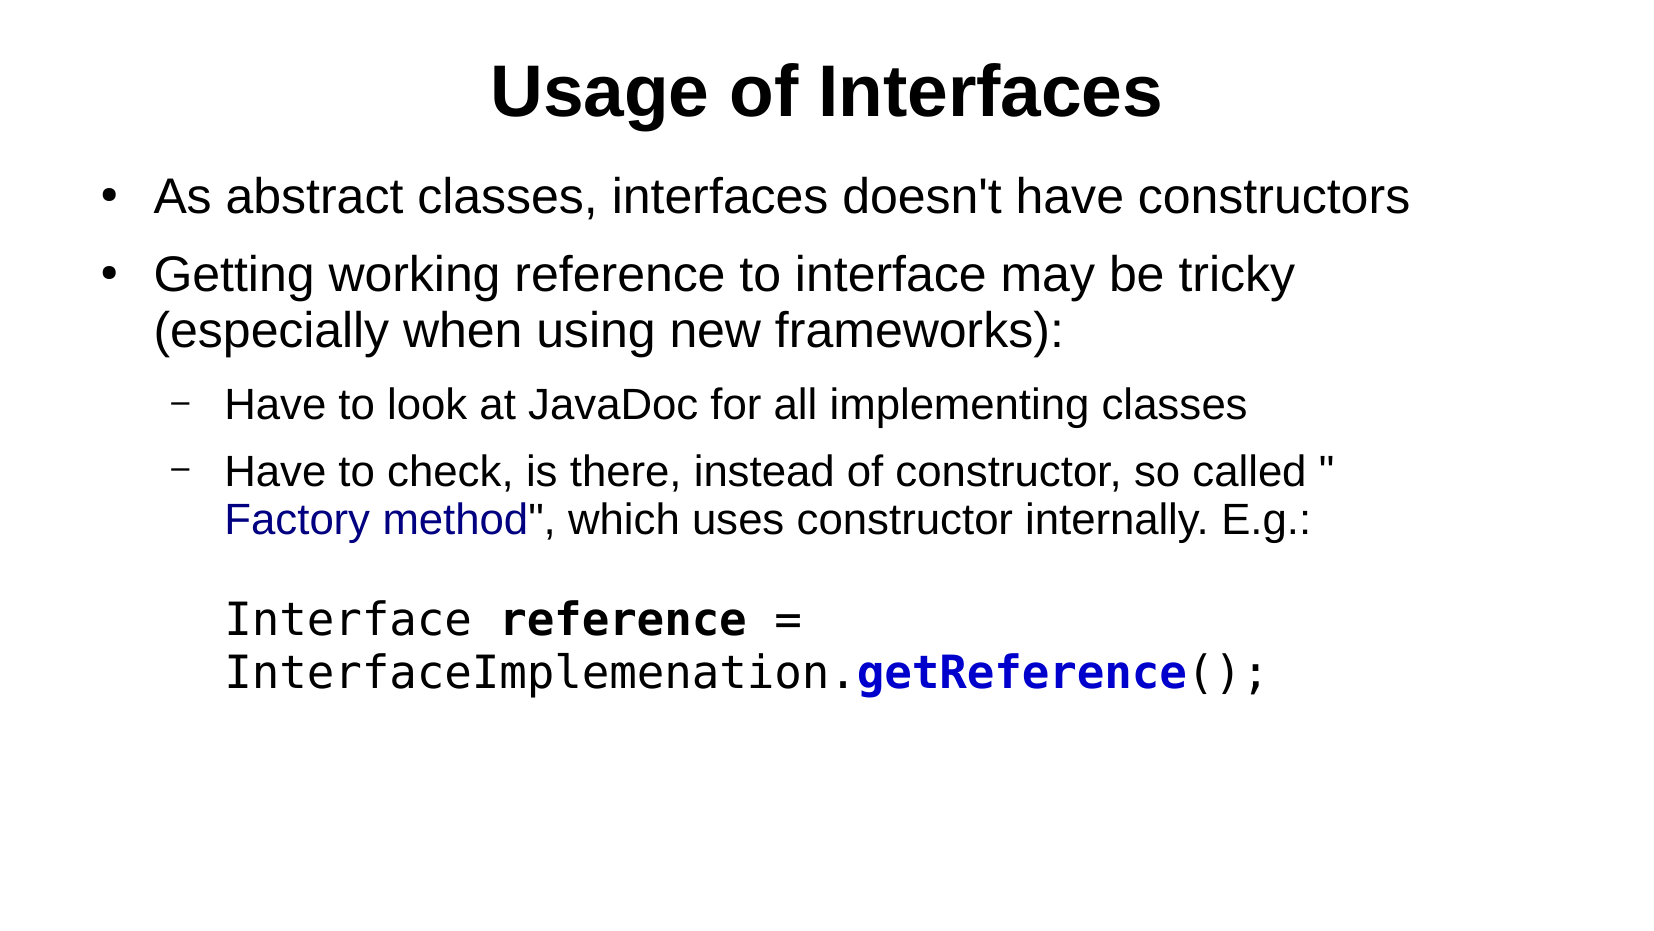

# Usage of Interfaces
As abstract classes, interfaces doesn't have constructors
Getting working reference to interface may be tricky
(especially when using new frameworks):
Have to look at JavaDoc for all implementing classes
Have to check, is there, instead of constructor, so called "Factory method", which uses constructor internally. E.g.:
Interface reference = InterfaceImplemenation.getReference();